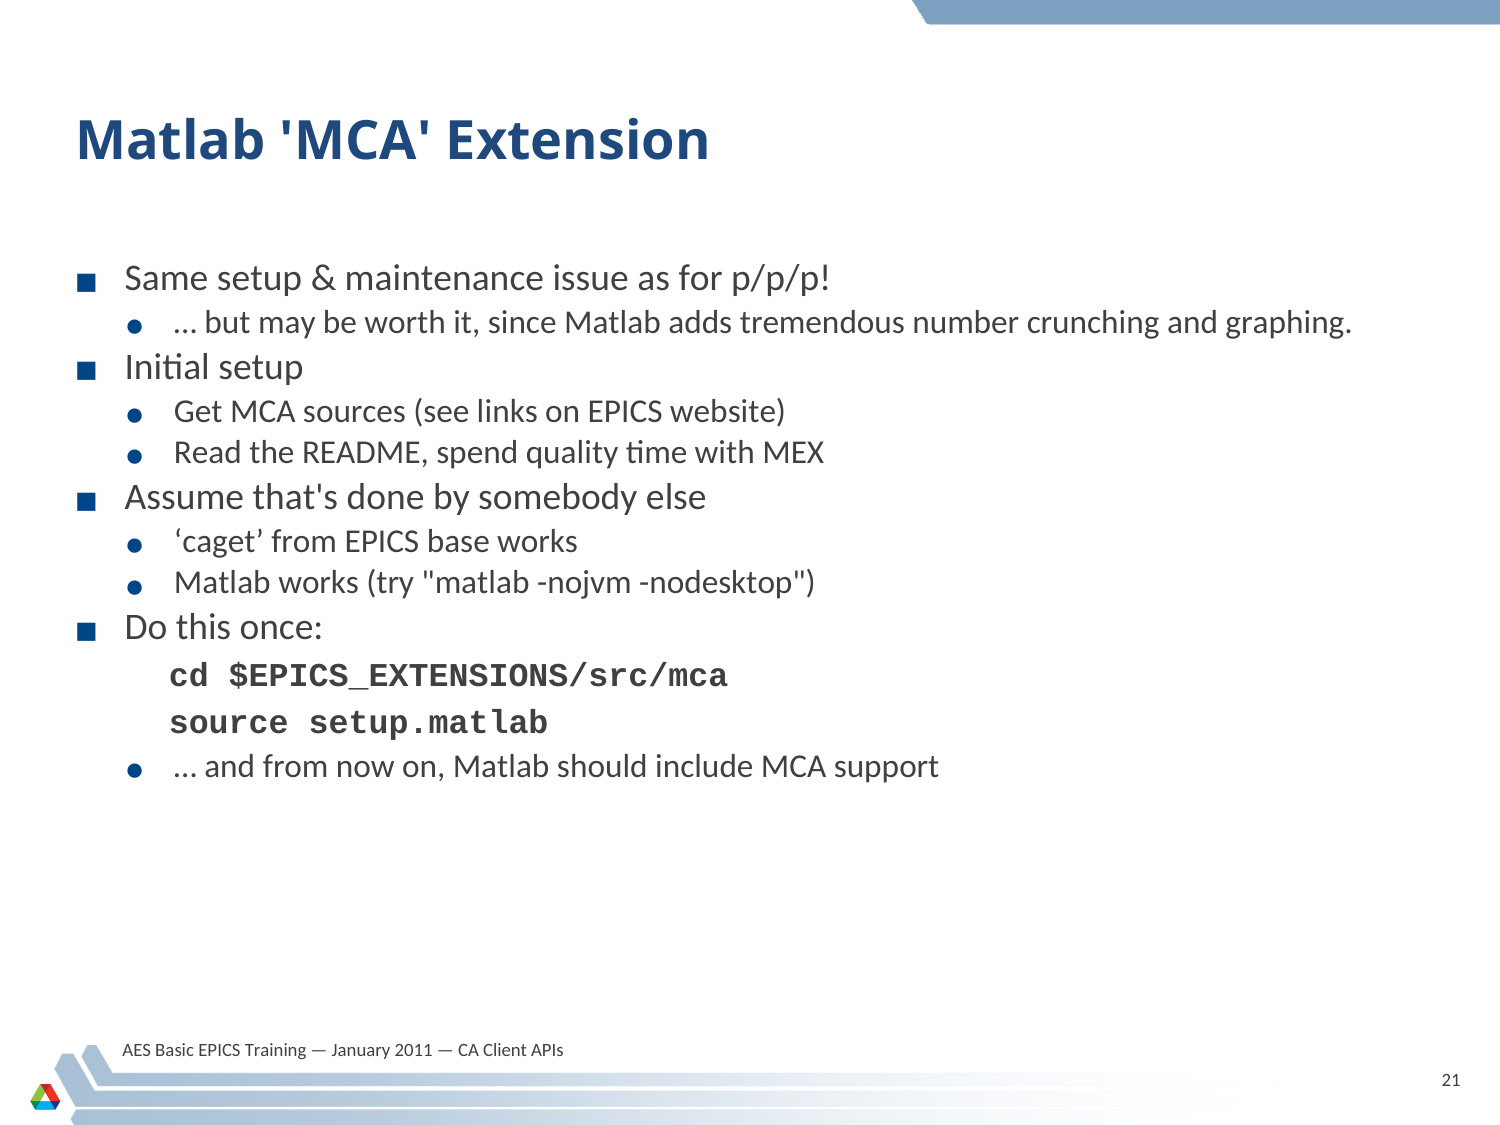

# Matlab 'MCA' Extension
Same setup & maintenance issue as for p/p/p!
… but may be worth it, since Matlab adds tremendous number crunching and graphing.
Initial setup
Get MCA sources (see links on EPICS website)
Read the README, spend quality time with MEX
Assume that's done by somebody else
‘caget’ from EPICS base works
Matlab works (try "matlab -nojvm -nodesktop")
Do this once:
	cd $EPICS_EXTENSIONS/src/mca
	source setup.matlab
… and from now on, Matlab should include MCA support
AES Basic EPICS Training — January 2011 — CA Client APIs
21